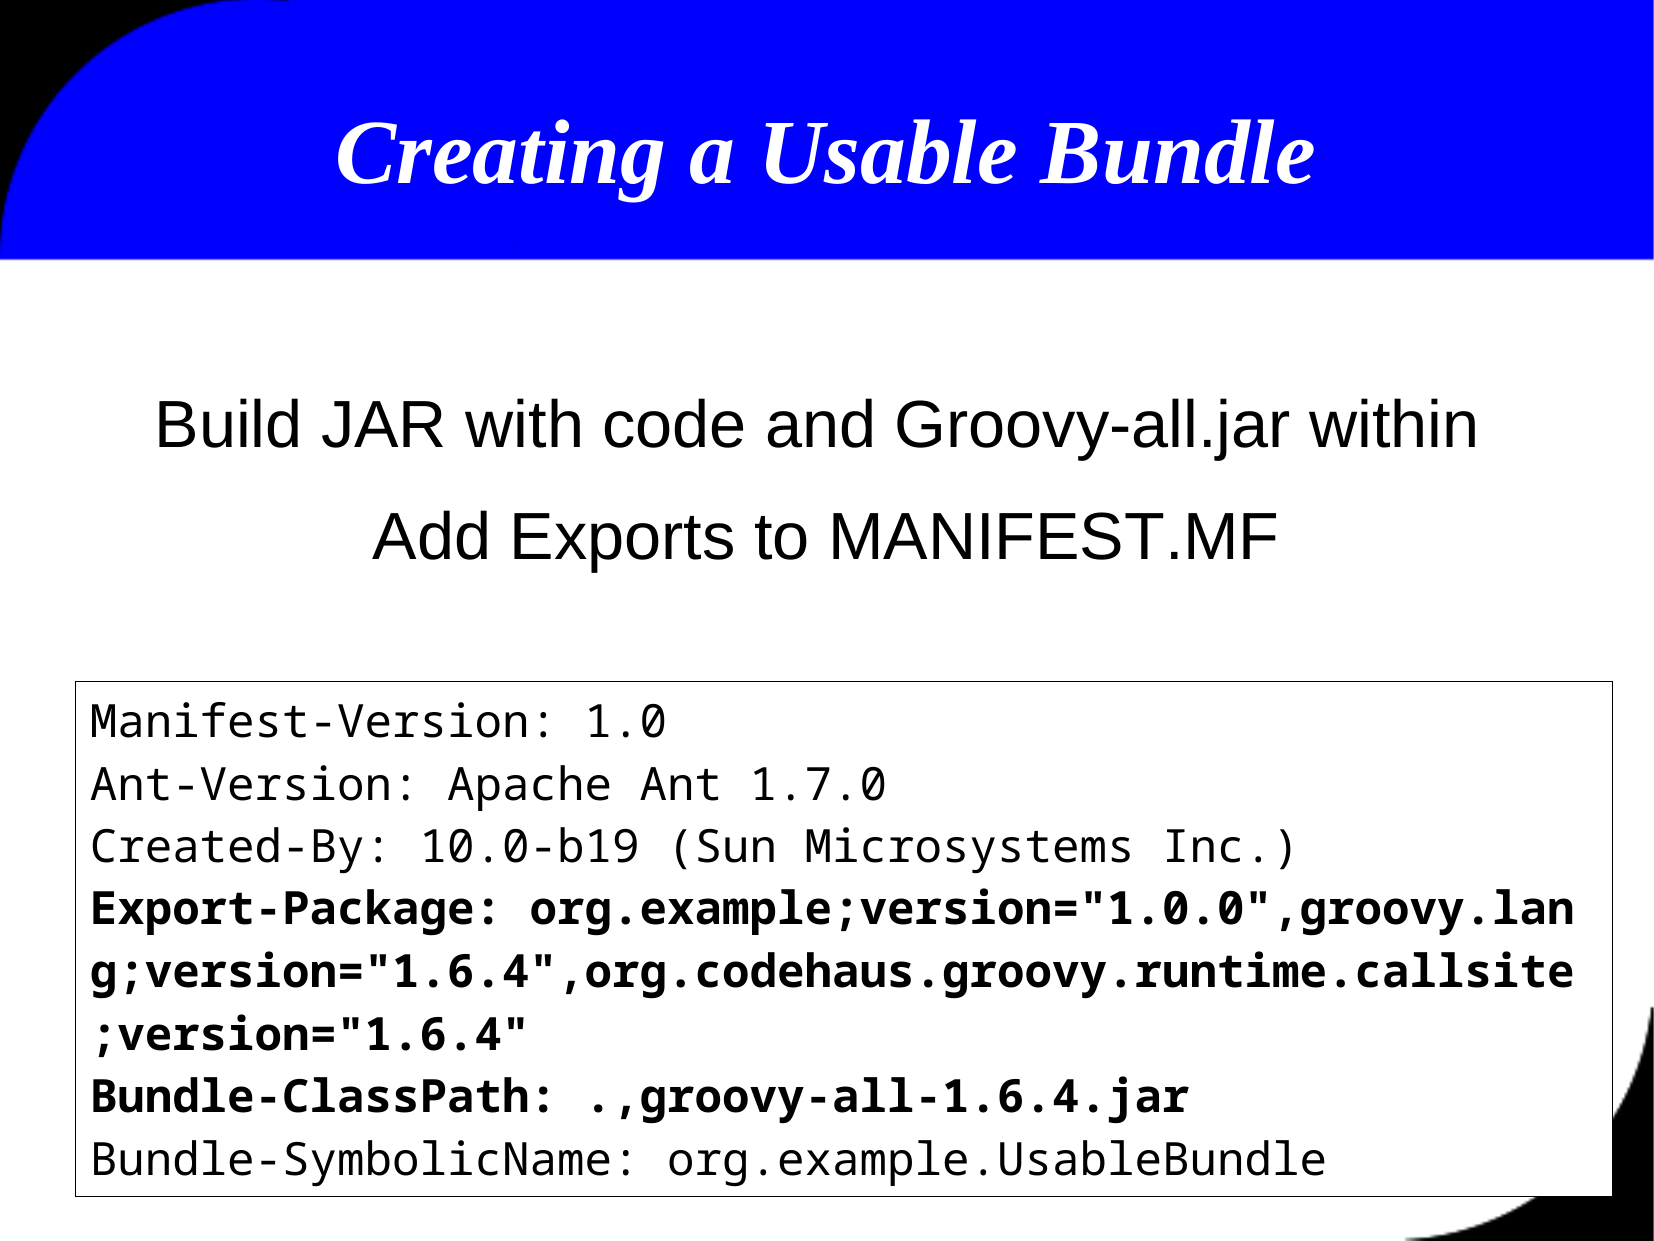

# Creating a Usable Bundle
Build JAR with code and Groovy-all.jar within
Add Exports to MANIFEST.MF
| Manifest-Version: 1.0 Ant-Version: Apache Ant 1.7.0 Created-By: 10.0-b19 (Sun Microsystems Inc.) Export-Package: org.example;version="1.0.0",groovy.lan g;version="1.6.4",org.codehaus.groovy.runtime.callsite;version="1.6.4" Bundle-ClassPath: .,groovy-all-1.6.4.jar Bundle-SymbolicName: org.example.UsableBundle |
| --- |